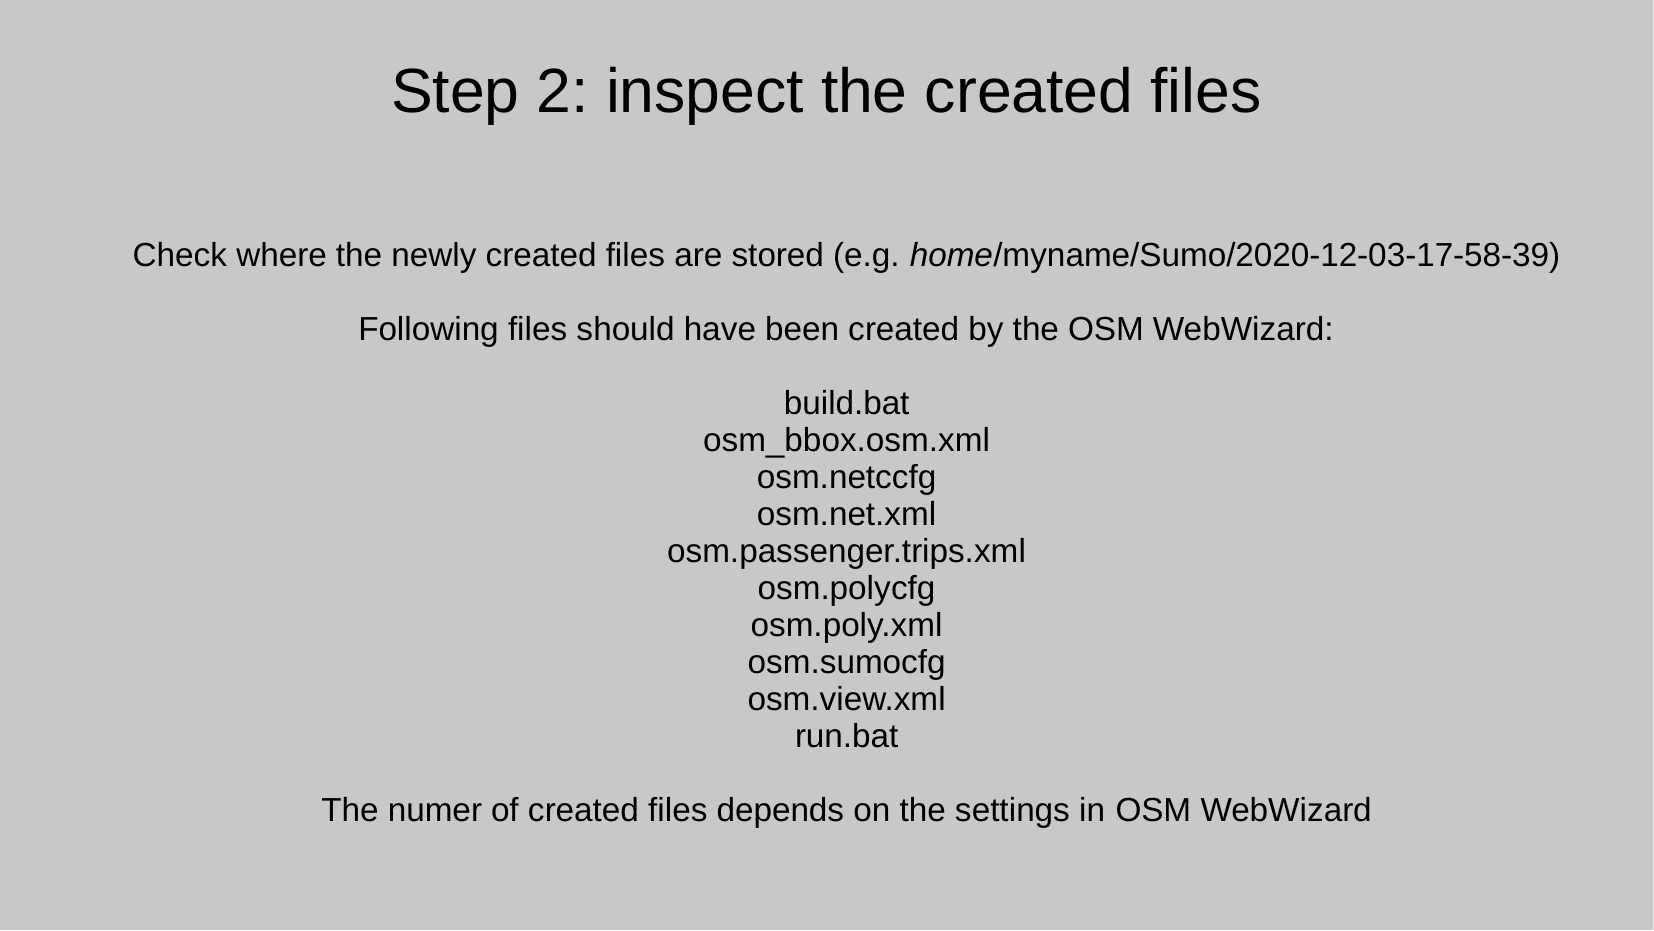

# Step 2: inspect the created files
Check where the newly created files are stored (e.g. home/myname/Sumo/2020-12-03-17-58-39)
Following files should have been created by the OSM WebWizard:
build.bat
osm_bbox.osm.xml
osm.netccfg
osm.net.xml
osm.passenger.trips.xml
osm.polycfg
osm.poly.xml
osm.sumocfg
osm.view.xml
run.bat
The numer of created files depends on the settings in OSM WebWizard